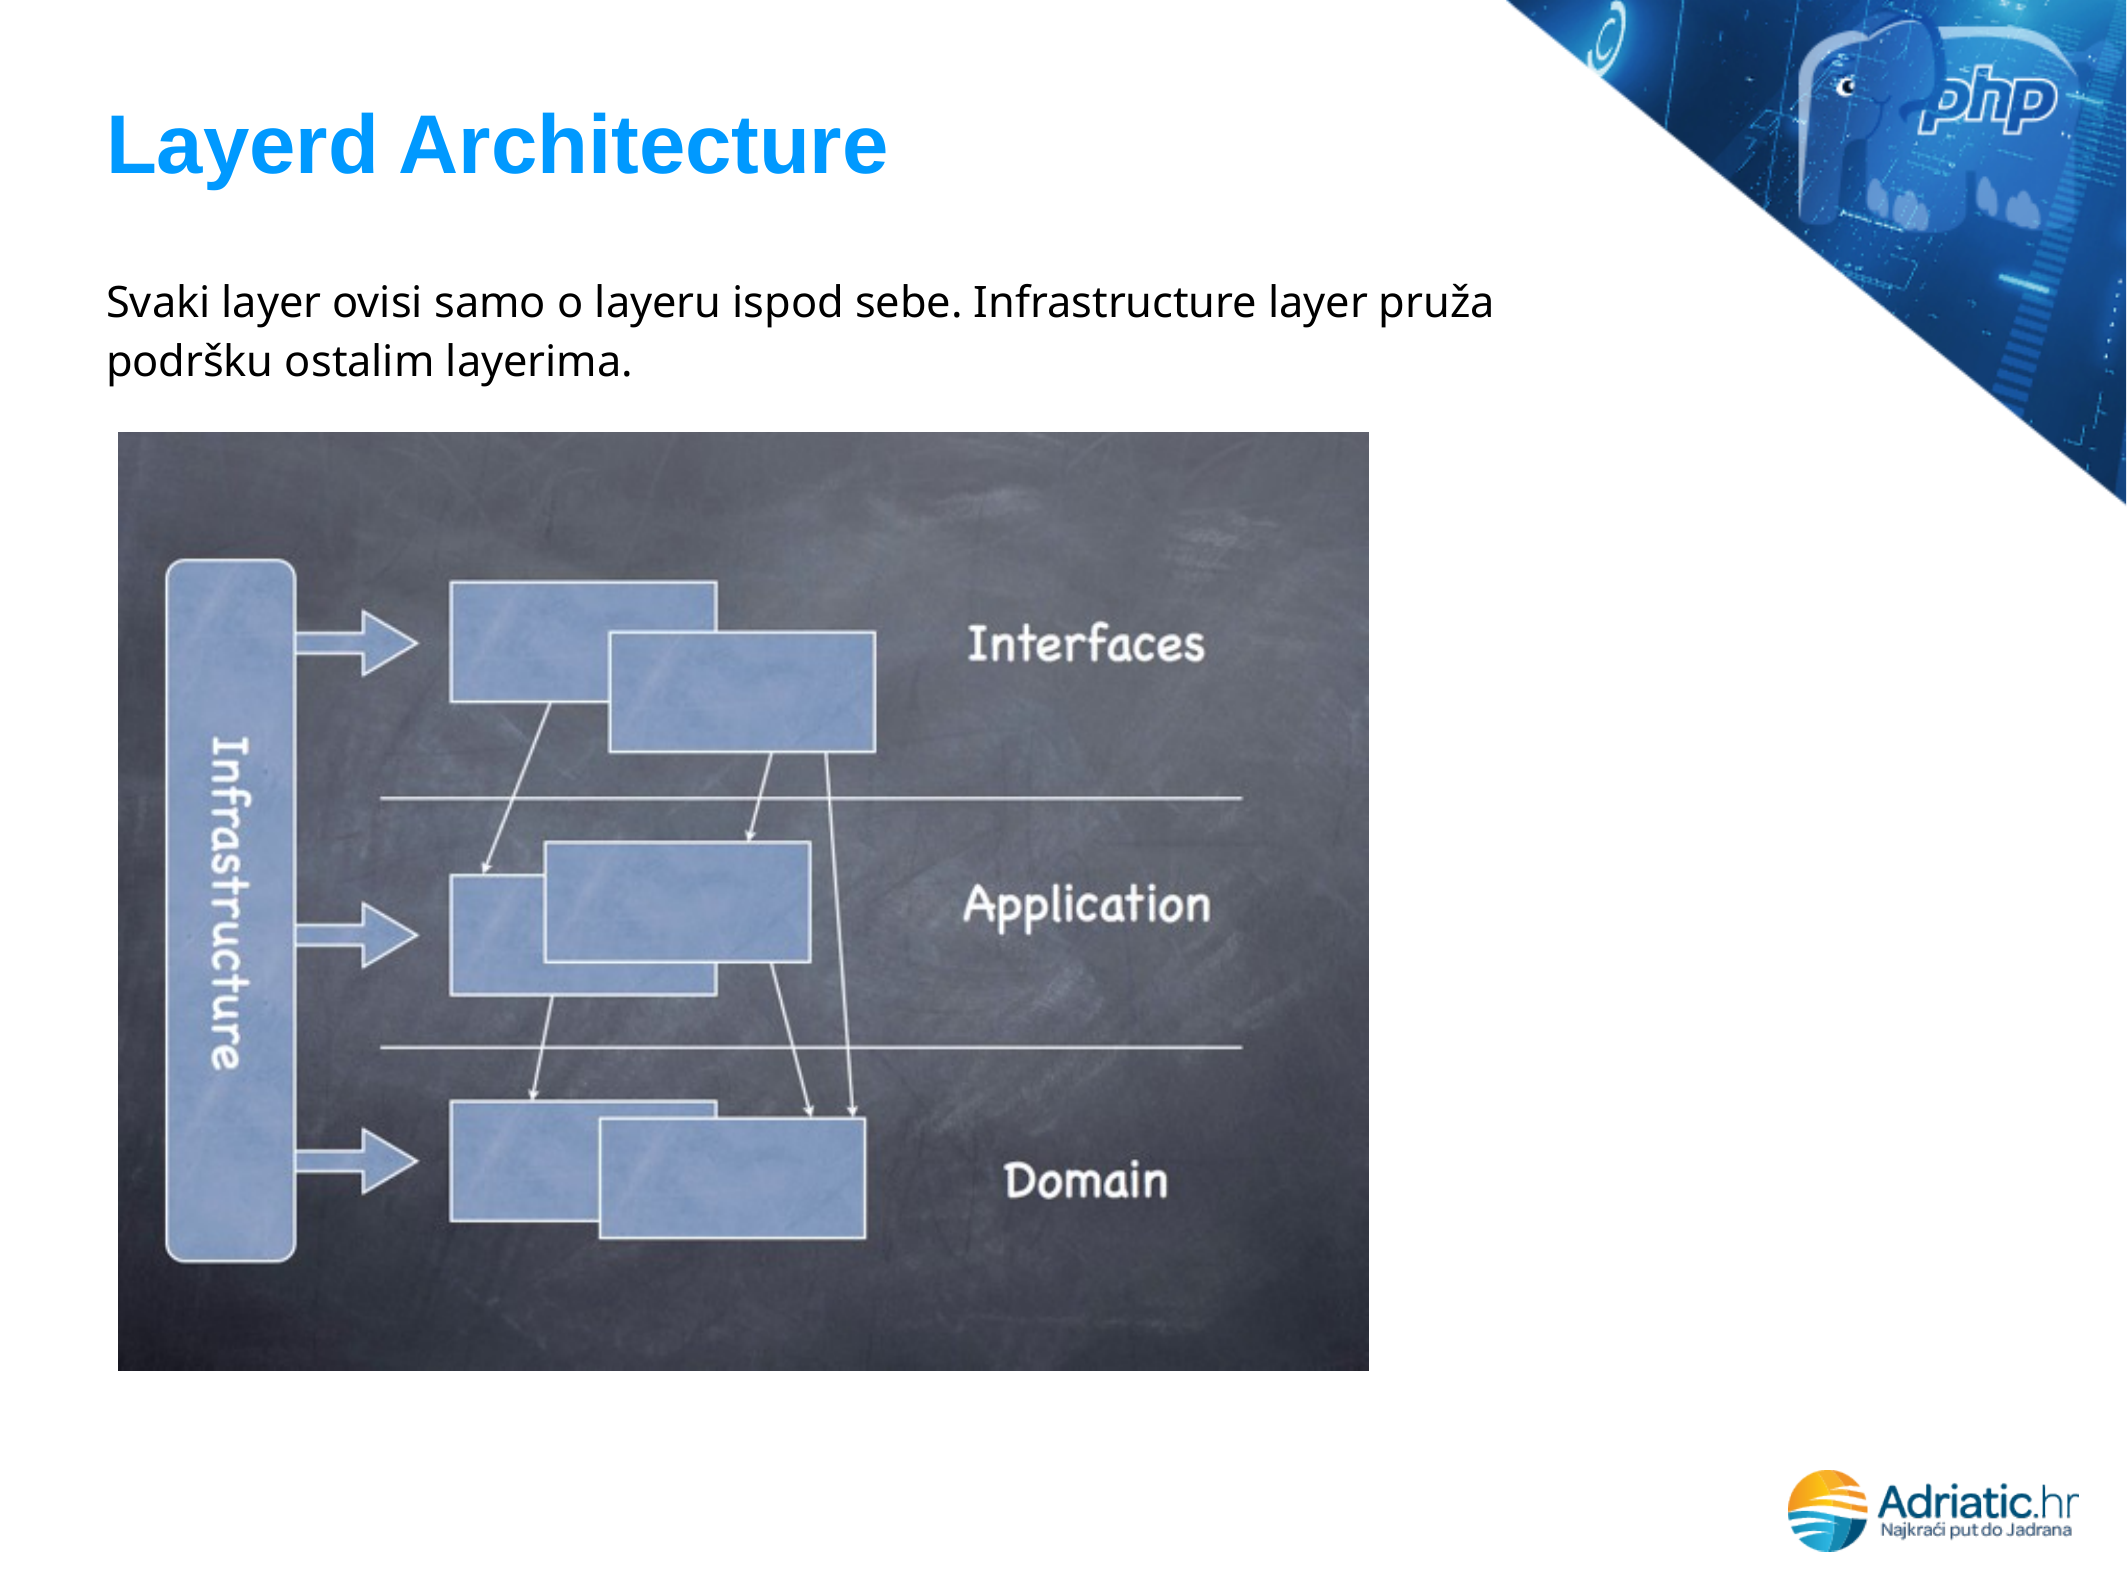

# Layerd Architecture
Svaki layer ovisi samo o layeru ispod sebe. Infrastructure layer pruža podršku ostalim layerima.